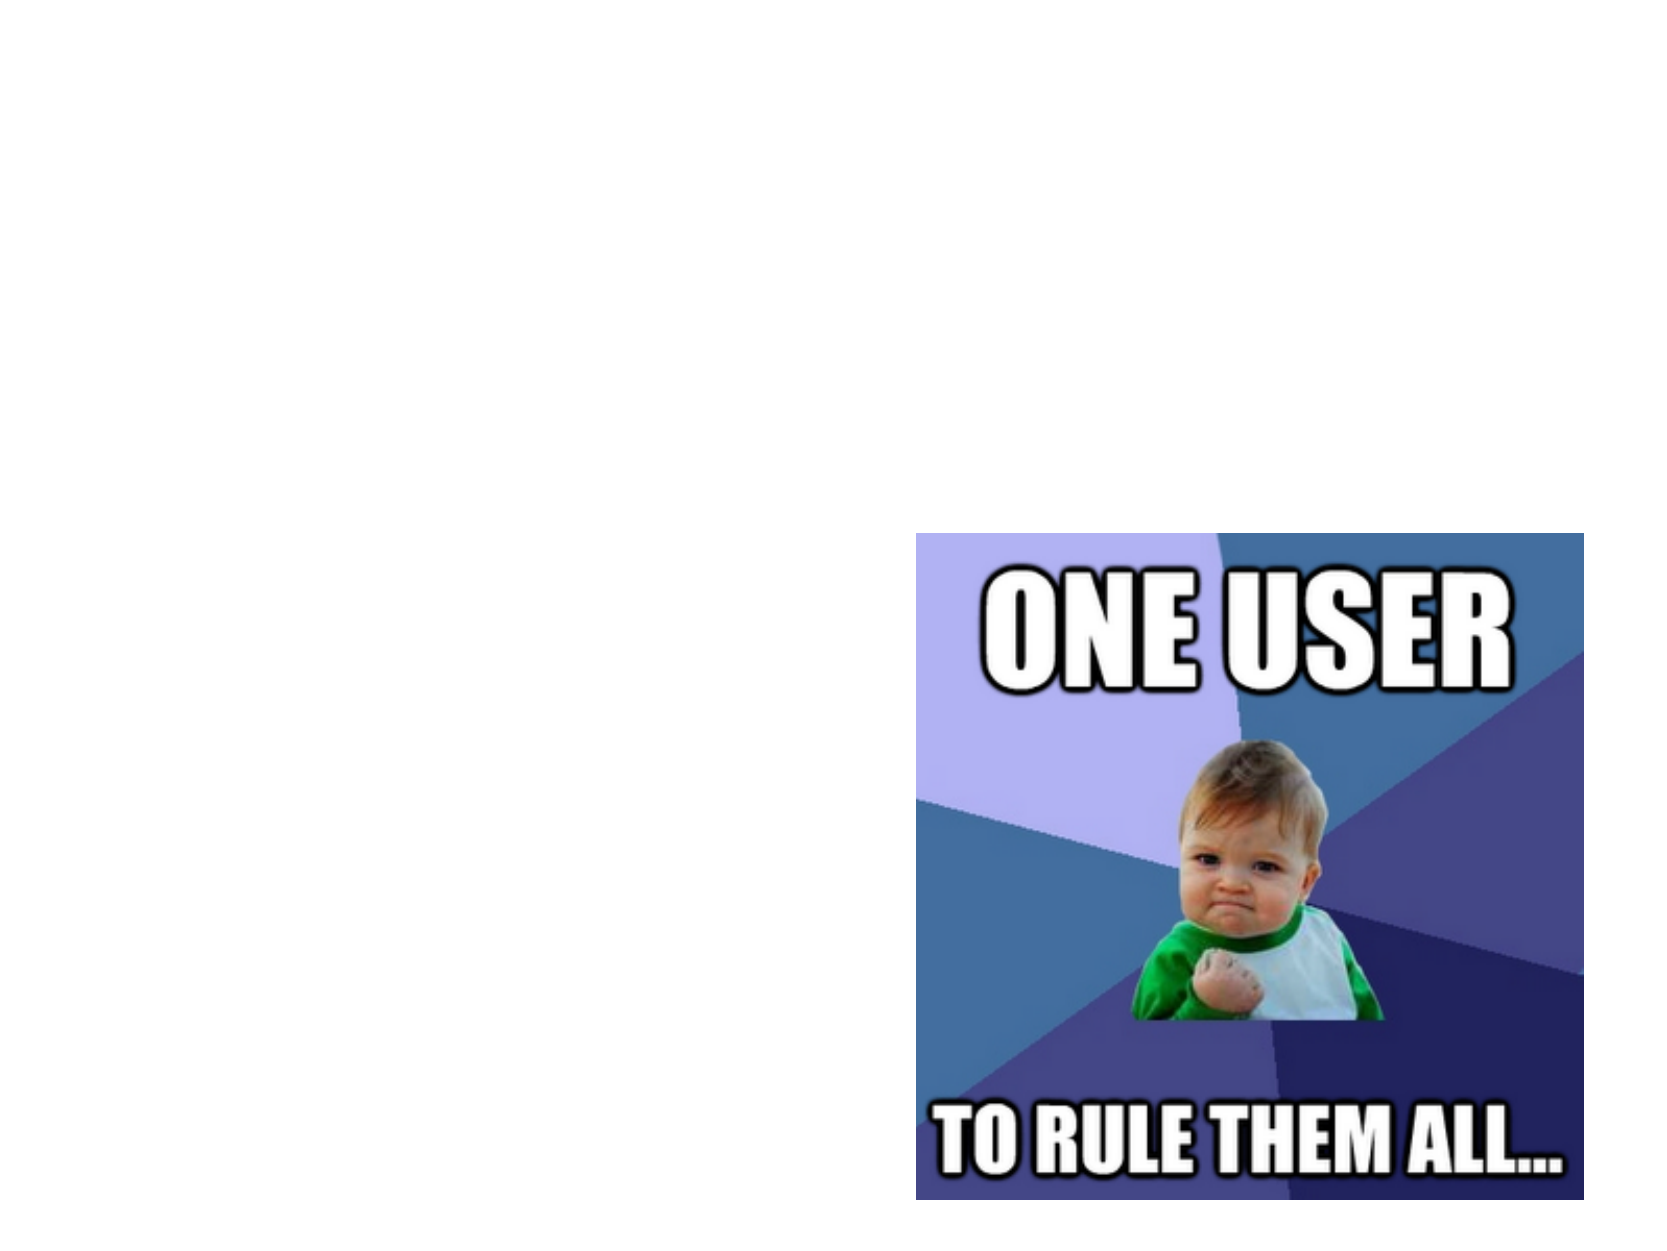

# Root
Acesso local irrestrito
Não diga o nome do root em vão
Poderes supra-divinos
ID 0